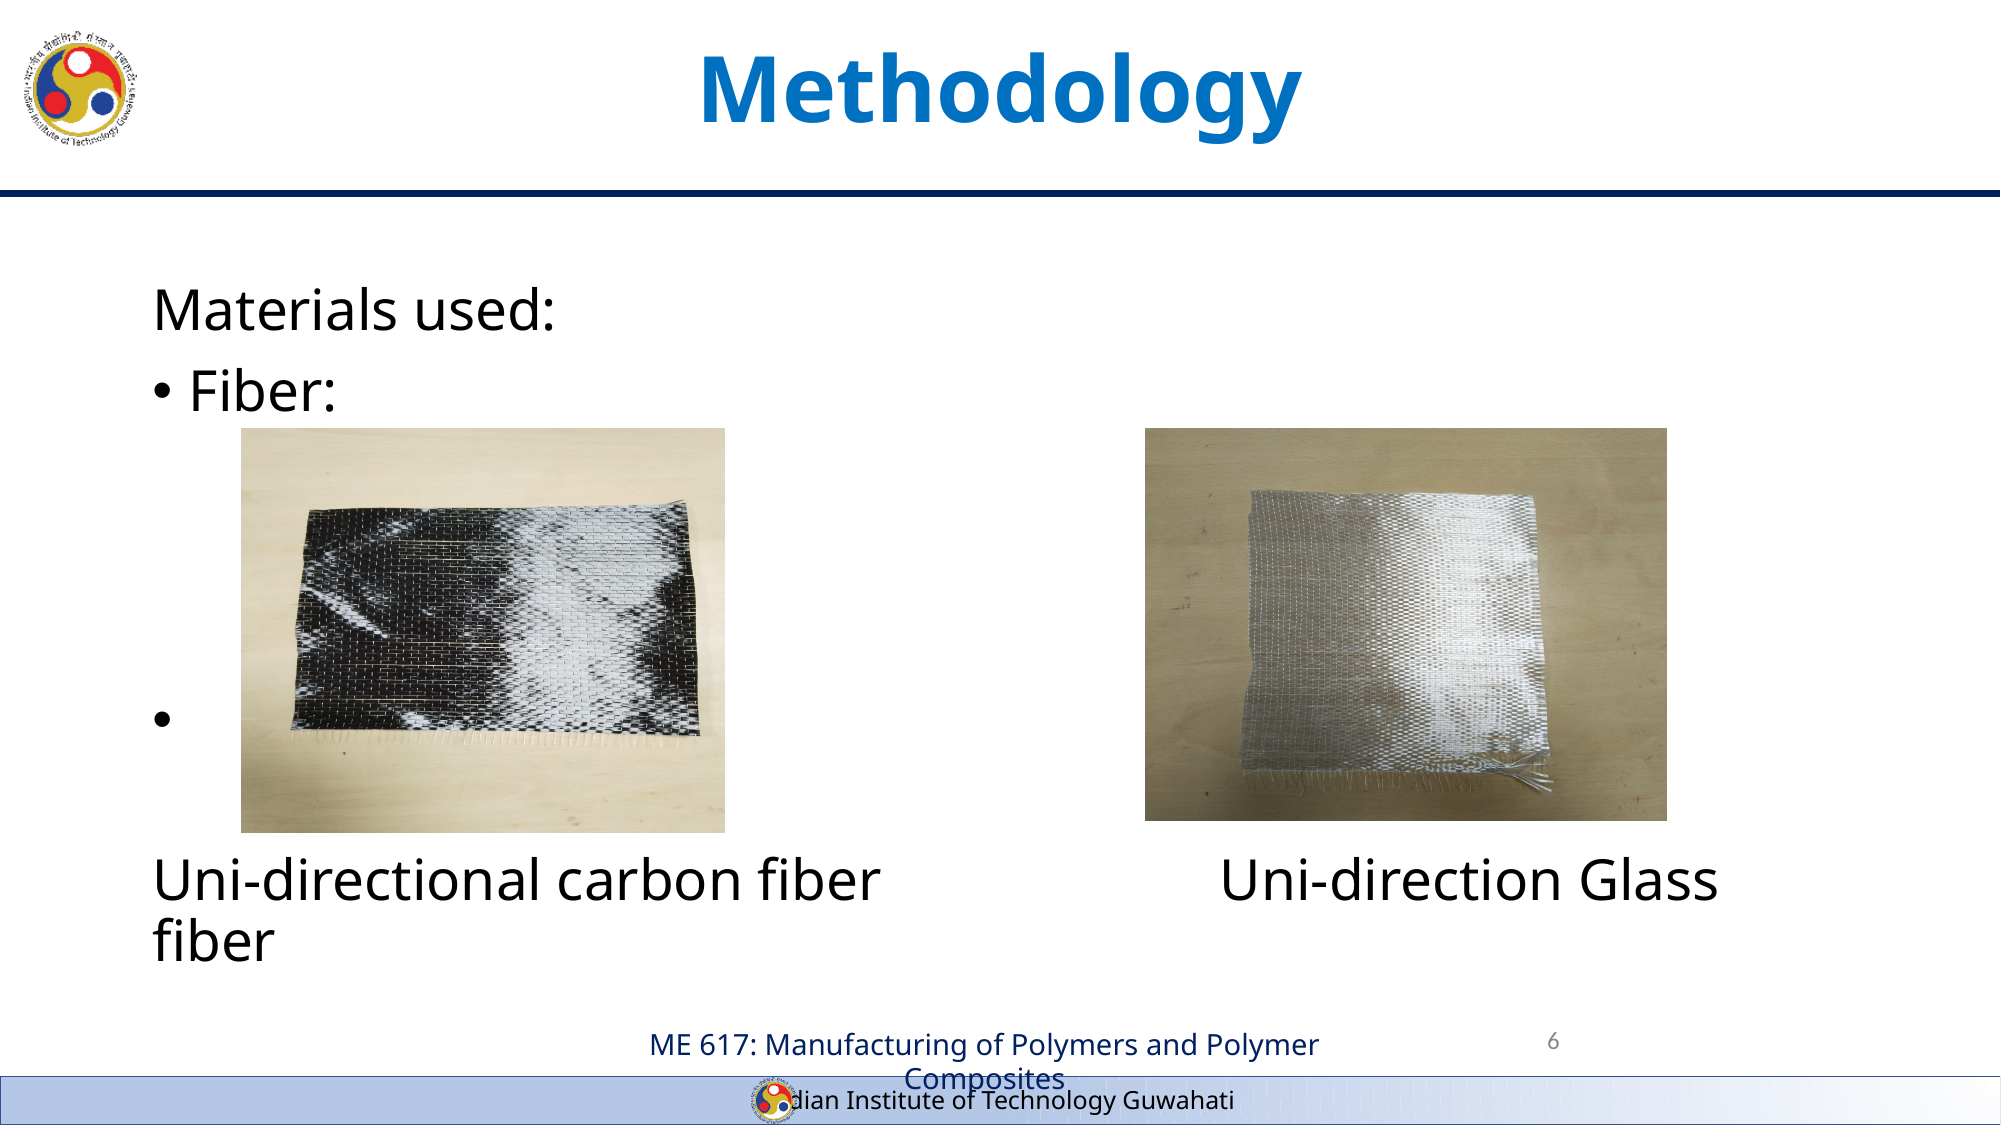

# Methodology
Materials used:
Fiber:
Uni-directional carbon fiber Uni-direction Glass fiber